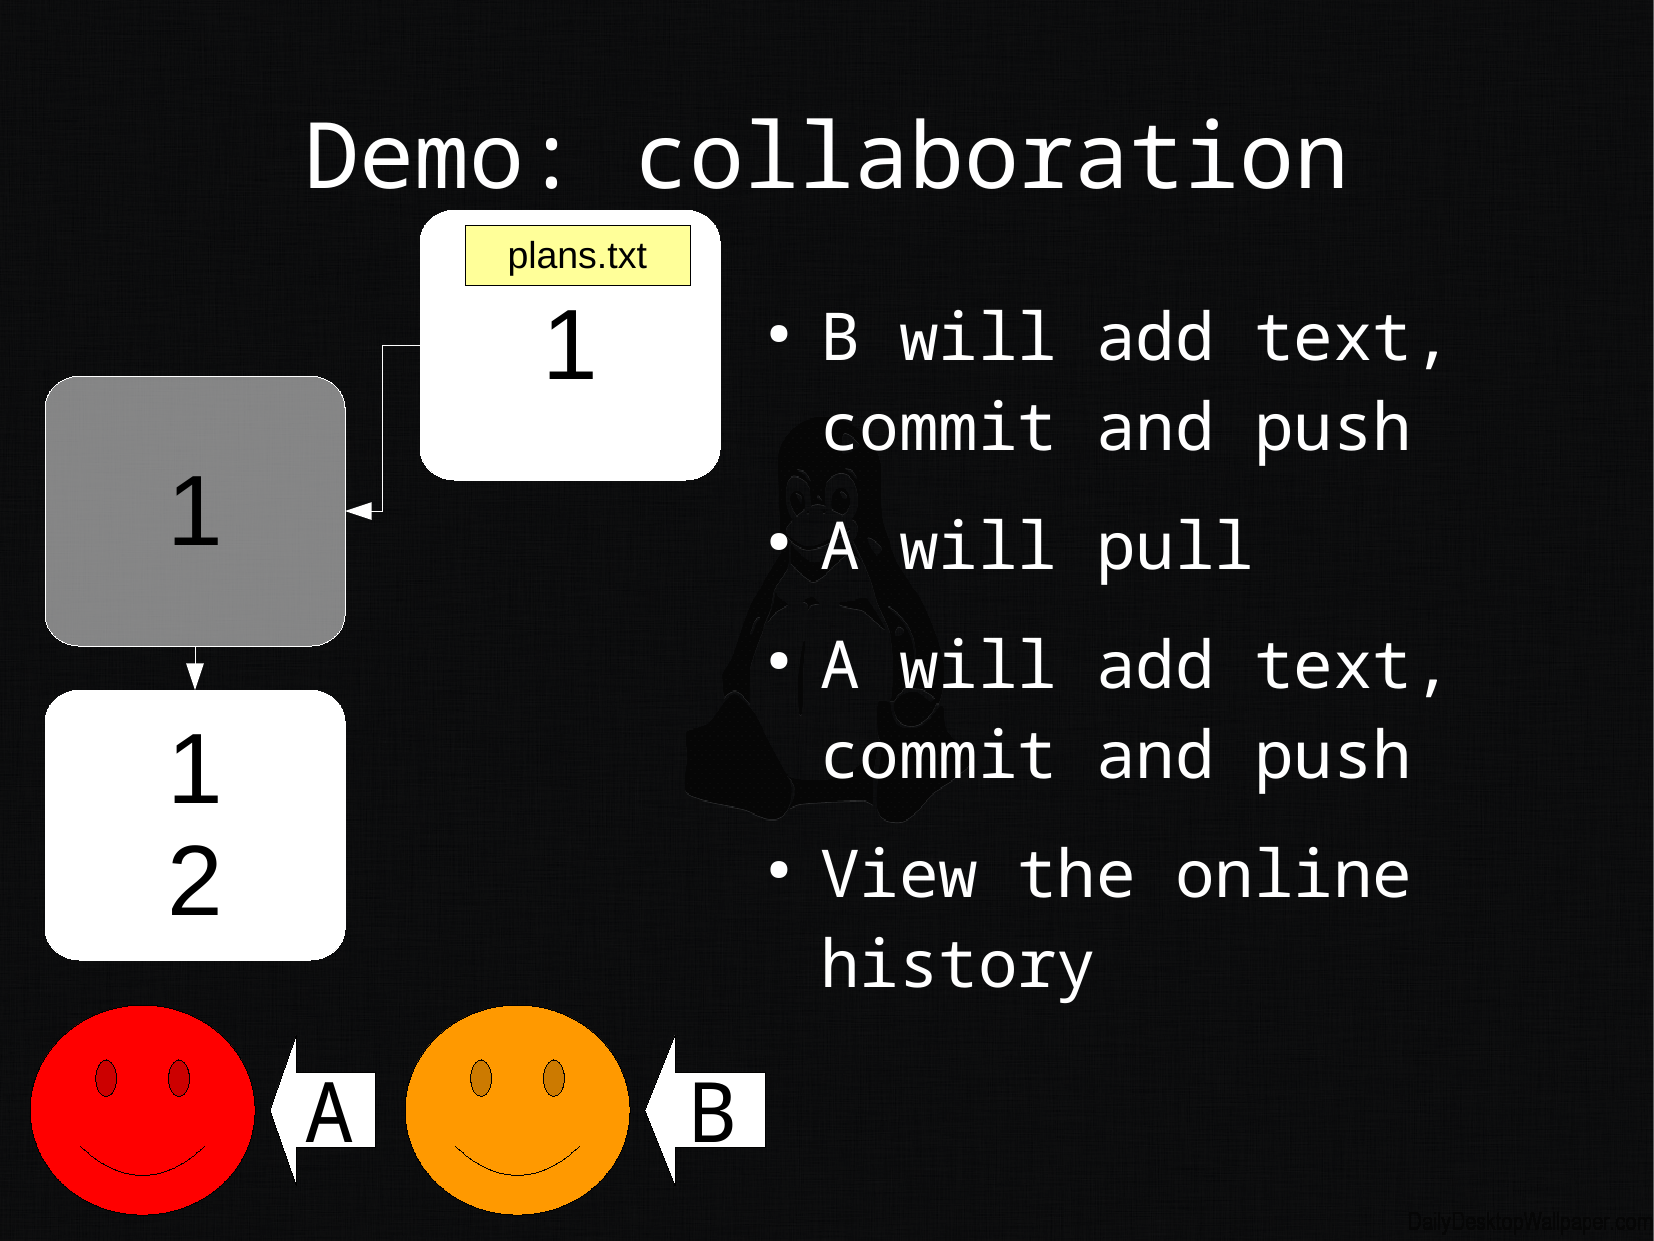

# Demo: collaboration
1
plans.txt
B will add text, commit and push
A will pull
A will add text, commit and push
View the online history
1
1
2
A
B